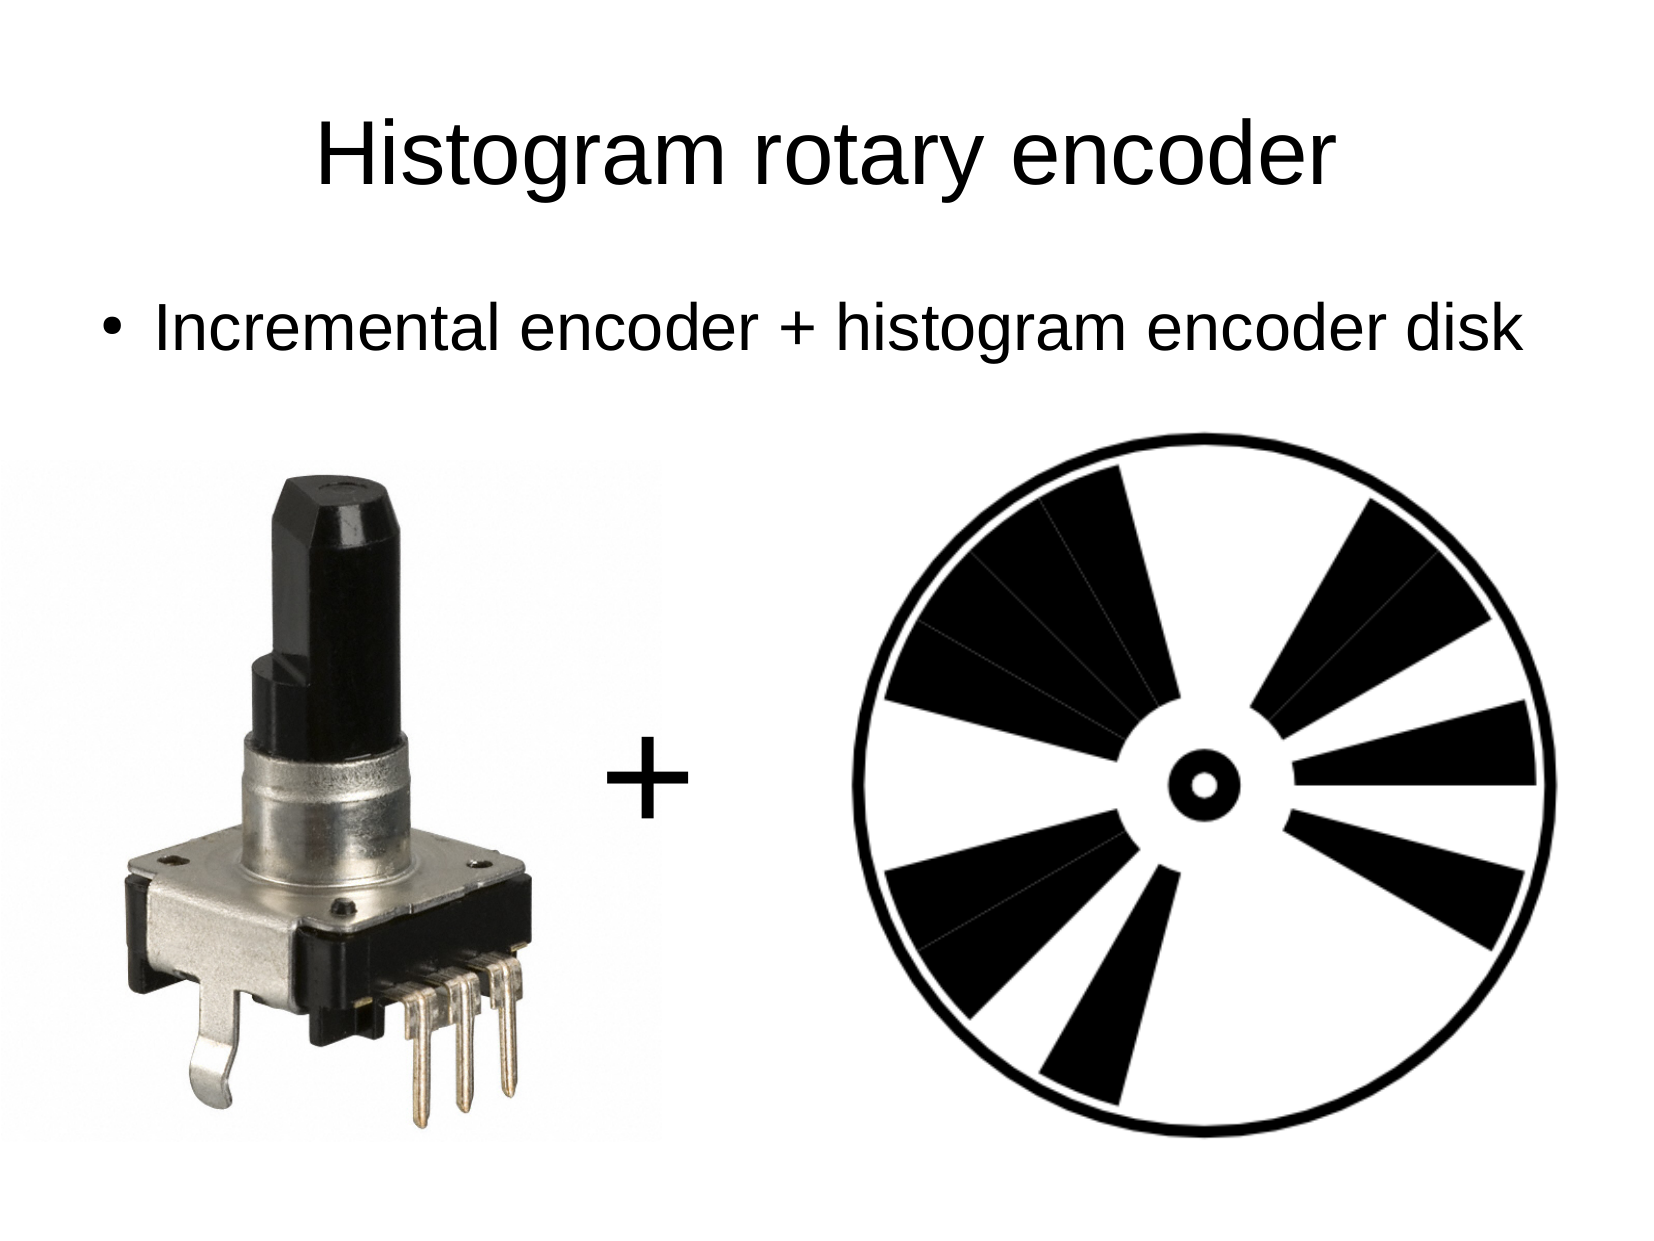

# Histogram rotary encoder
Incremental encoder + histogram encoder disk
+